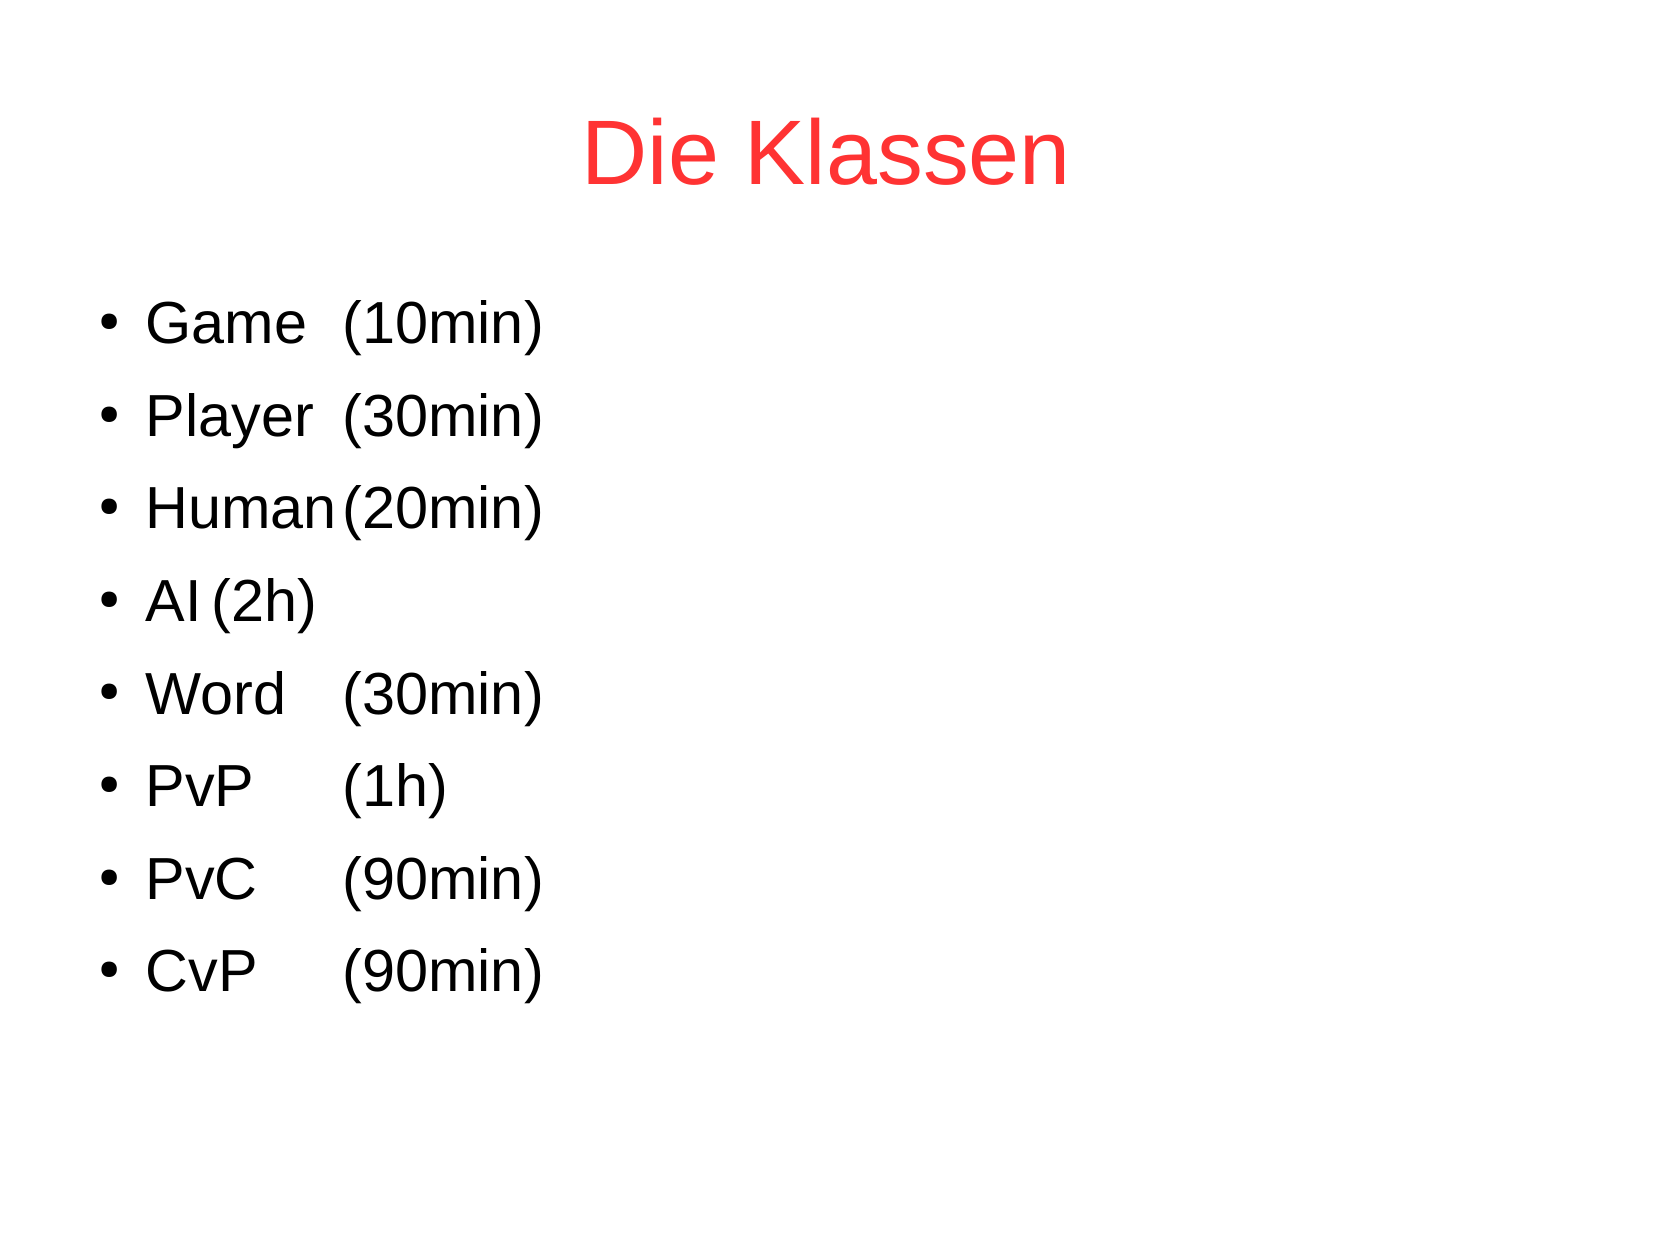

# Die Klassen
Game 		(10min)
Player		(30min)
Human		(20min)
AI				(2h)
Word		(30min)
PvP 			(1h)
PvC			(90min)
CvP			(90min)